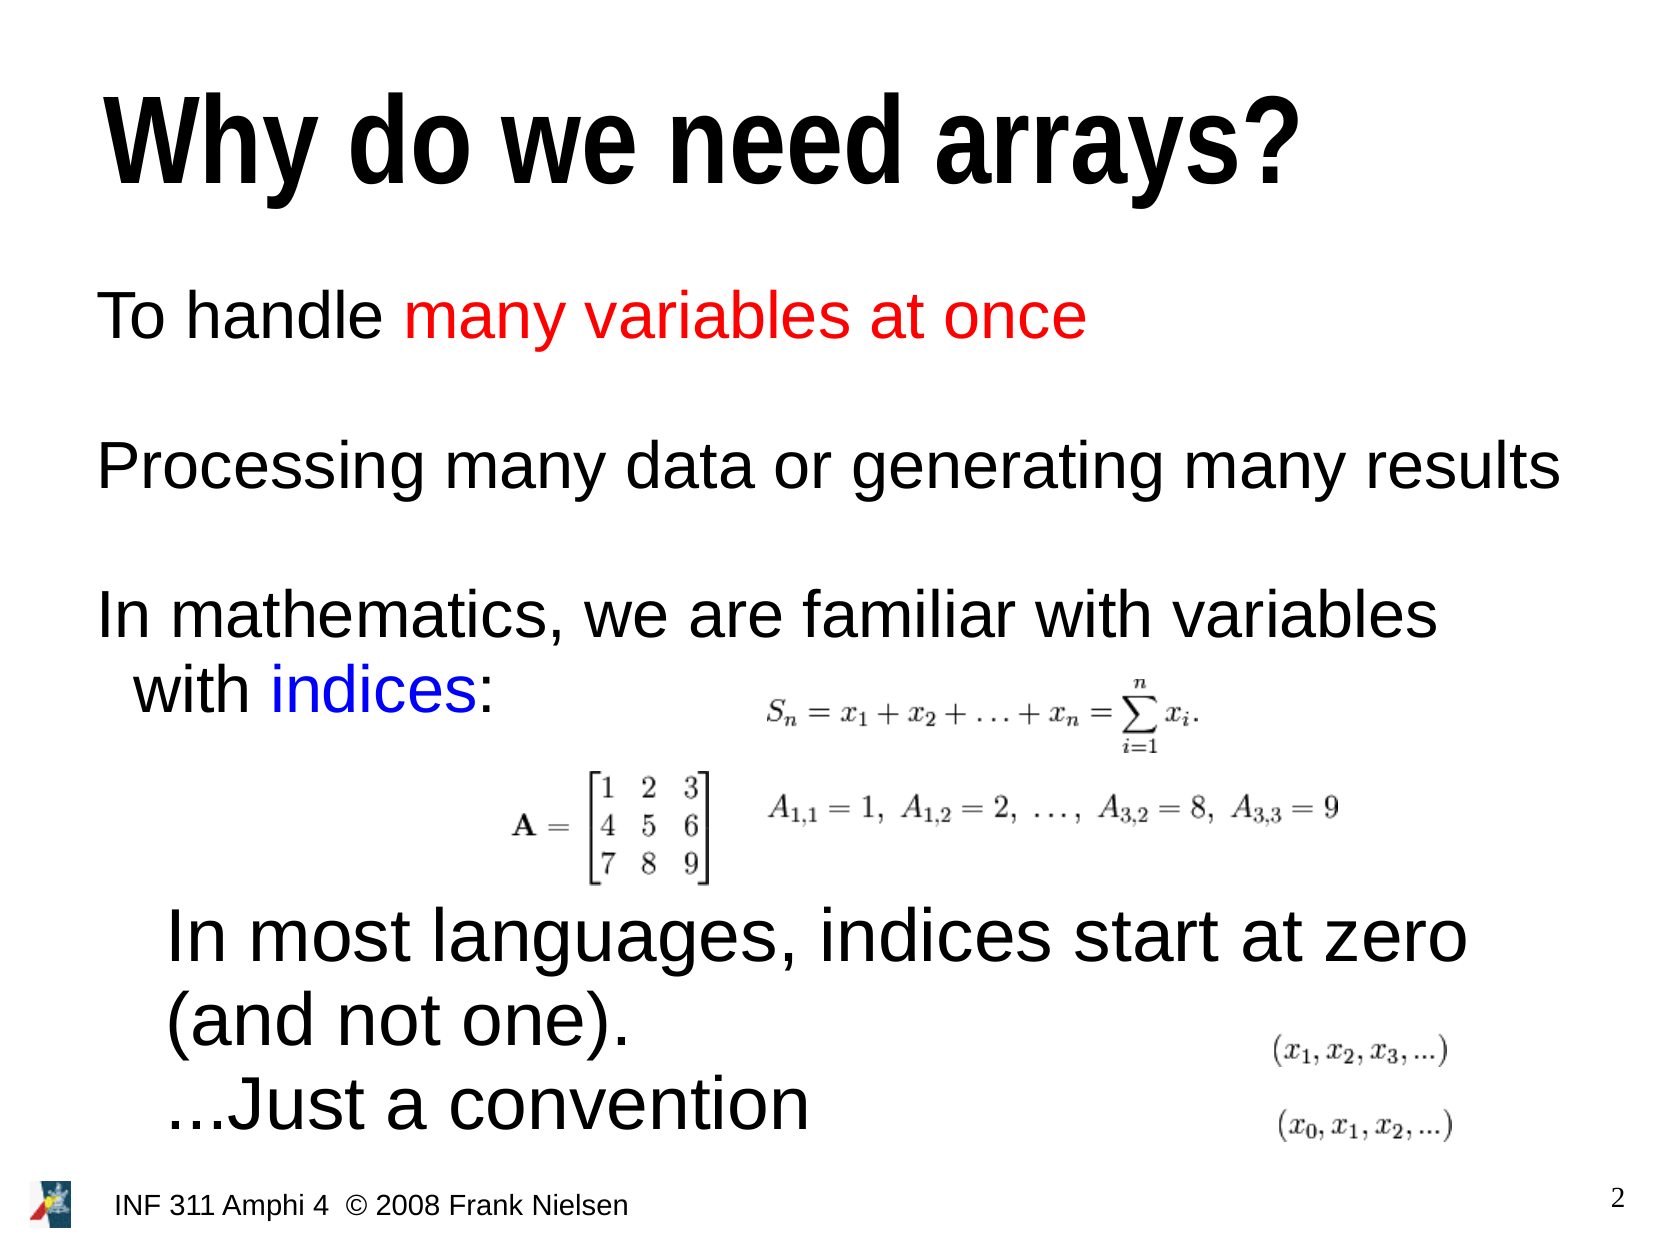

Why do we need arrays?
 To handle many variables at once
 Processing many data or generating many results
 In mathematics, we are familiar with variables
 with indices:
In most languages, indices start at zero
(and not one).
...Just a convention